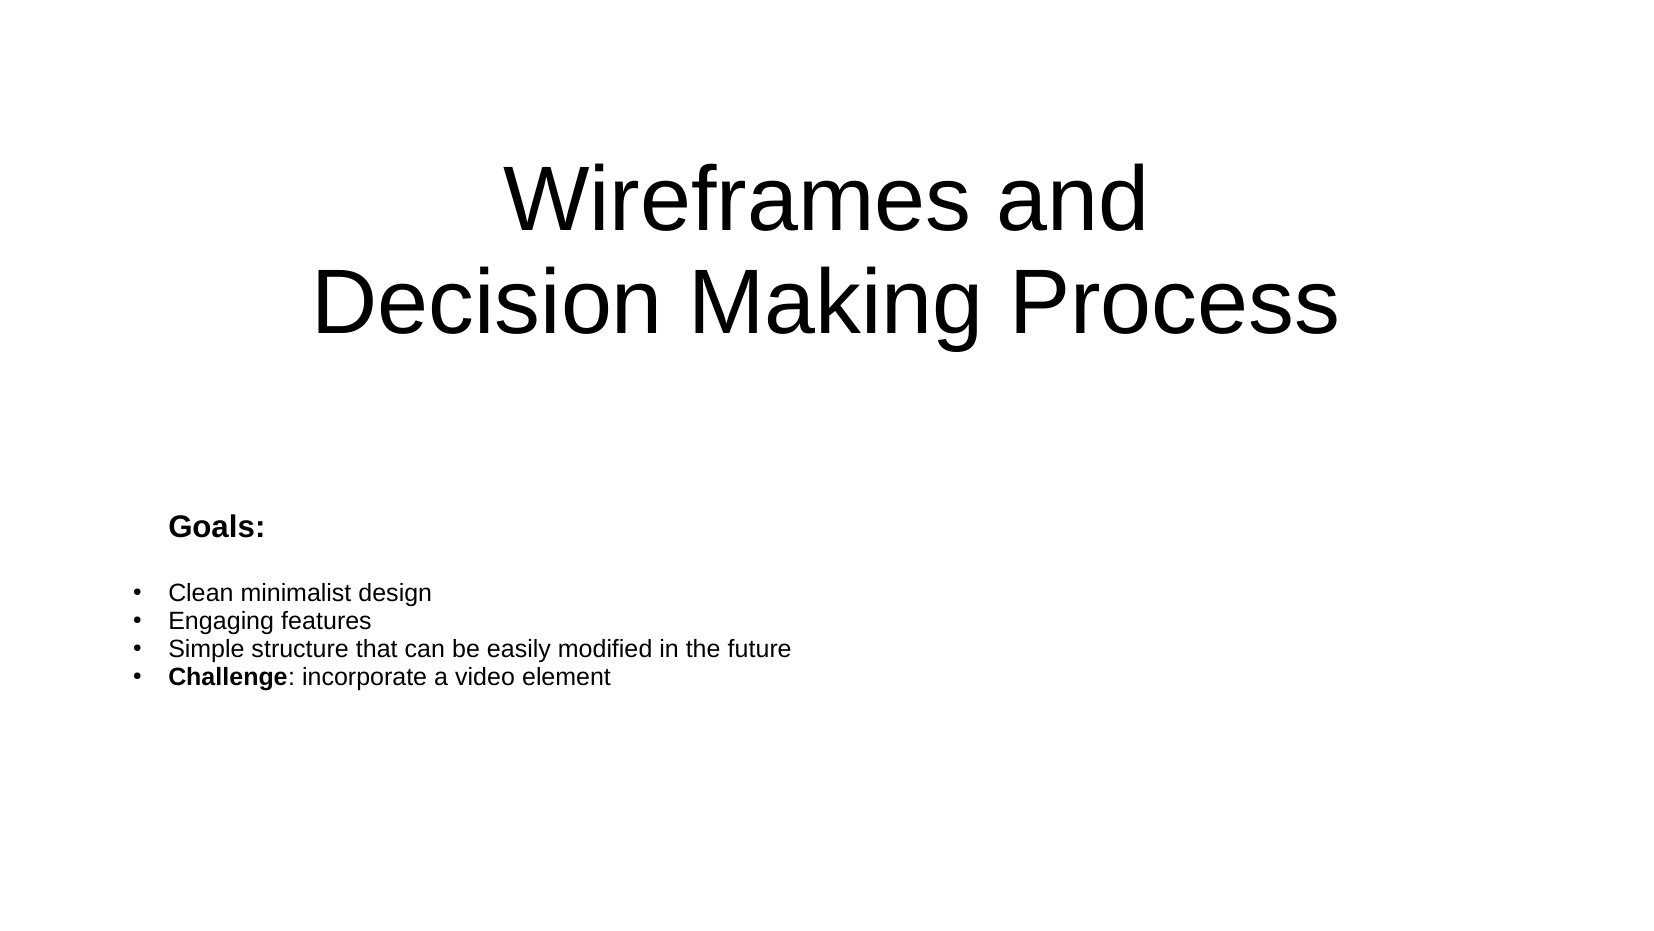

# Wireframes and Decision Making Process
Goals:
Clean minimalist design
Engaging features
Simple structure that can be easily modified in the future
Challenge: incorporate a video element